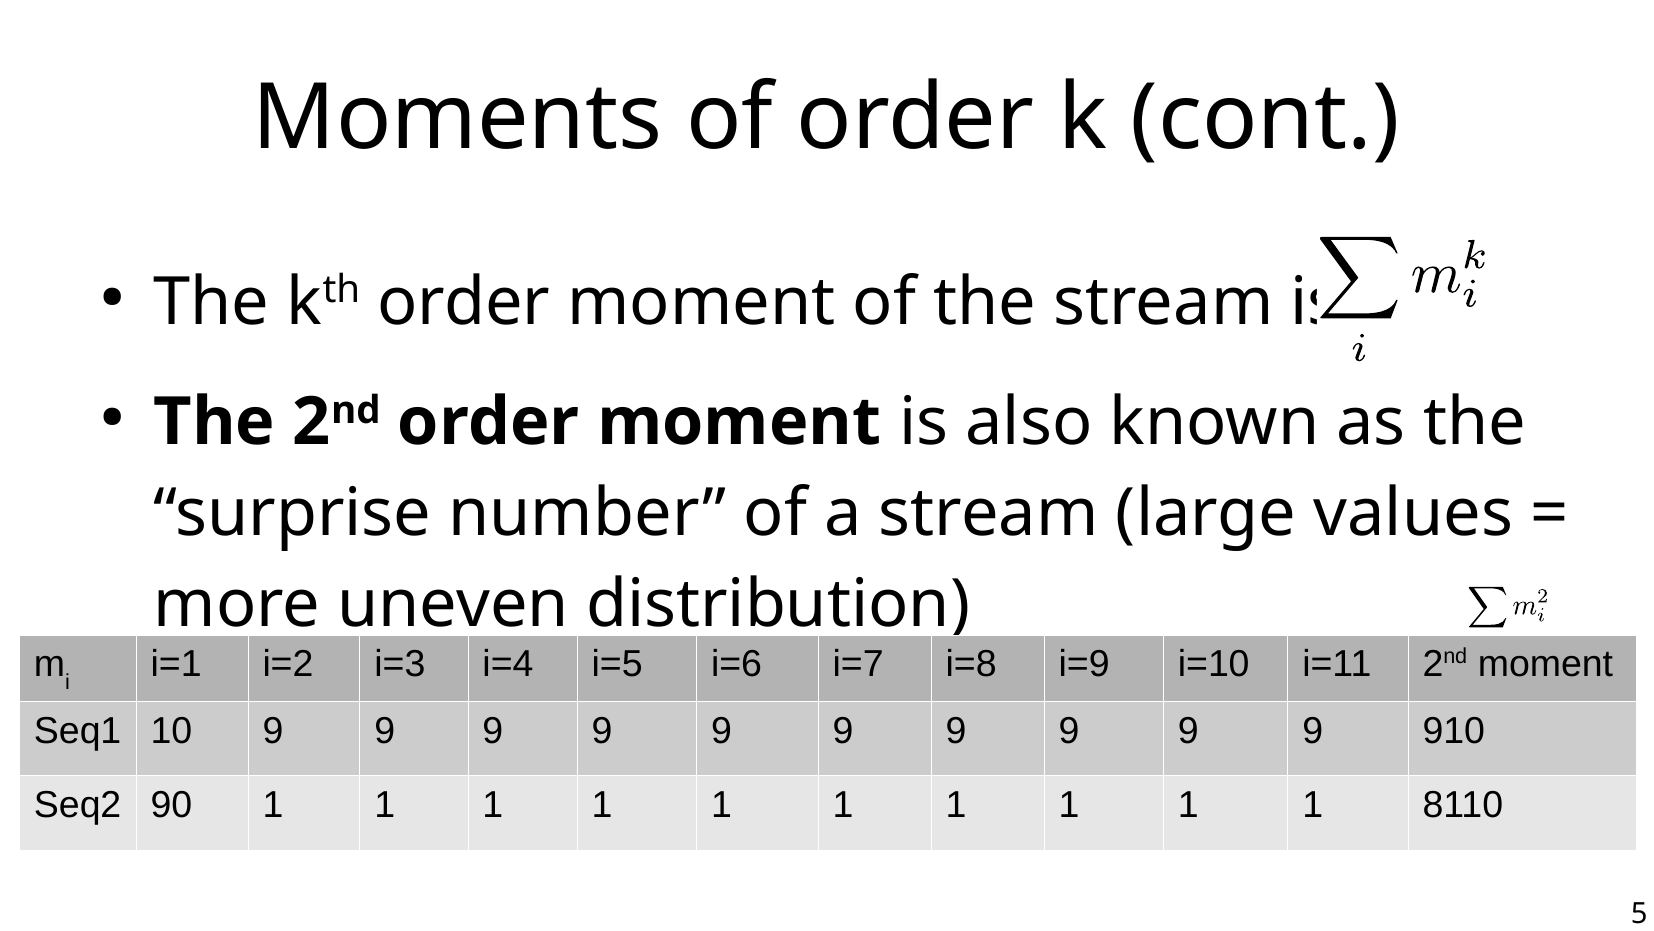

# Moments of order k (cont.)
The kth order moment of the stream is
The 2nd order moment is also known as the “surprise number” of a stream (large values = more uneven distribution)
| mi | i=1 | i=2 | i=3 | i=4 | i=5 | i=6 | i=7 | i=8 | i=9 | i=10 | i=11 | 2nd moment |
| --- | --- | --- | --- | --- | --- | --- | --- | --- | --- | --- | --- | --- |
| Seq1 | 10 | 9 | 9 | 9 | 9 | 9 | 9 | 9 | 9 | 9 | 9 | 910 |
| Seq2 | 90 | 1 | 1 | 1 | 1 | 1 | 1 | 1 | 1 | 1 | 1 | 8110 |
5